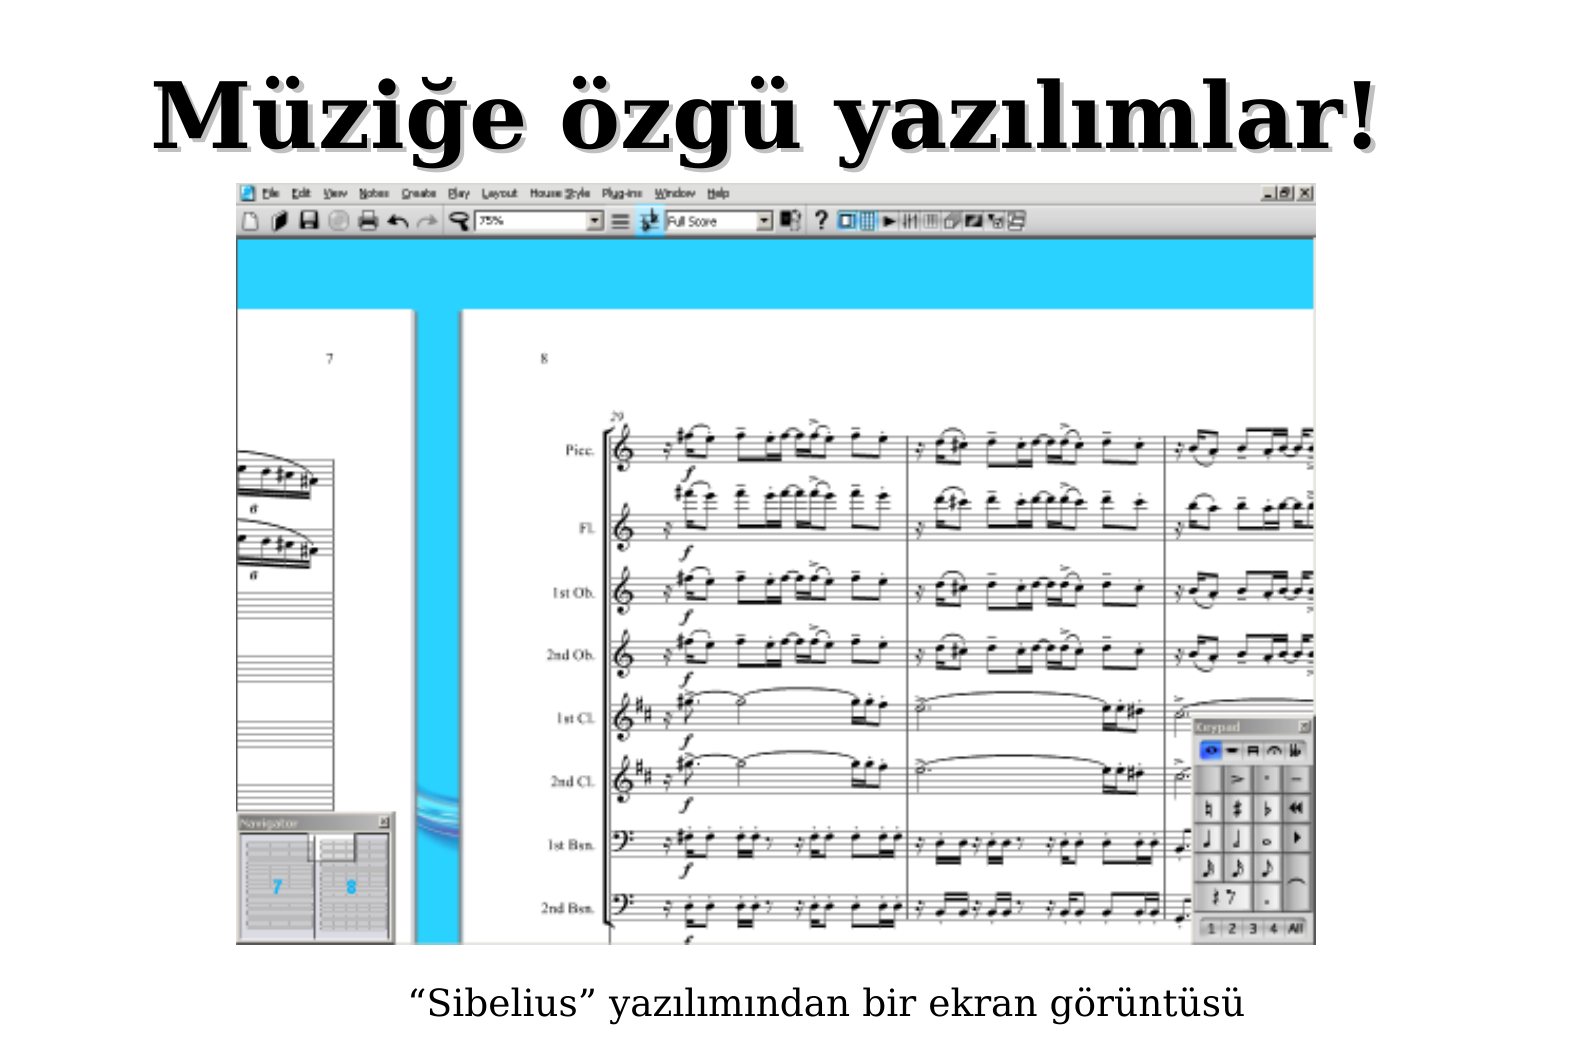

# Müziğe özgü yazılımlar!
“Sibelius” yazılımından bir ekran görüntüsü